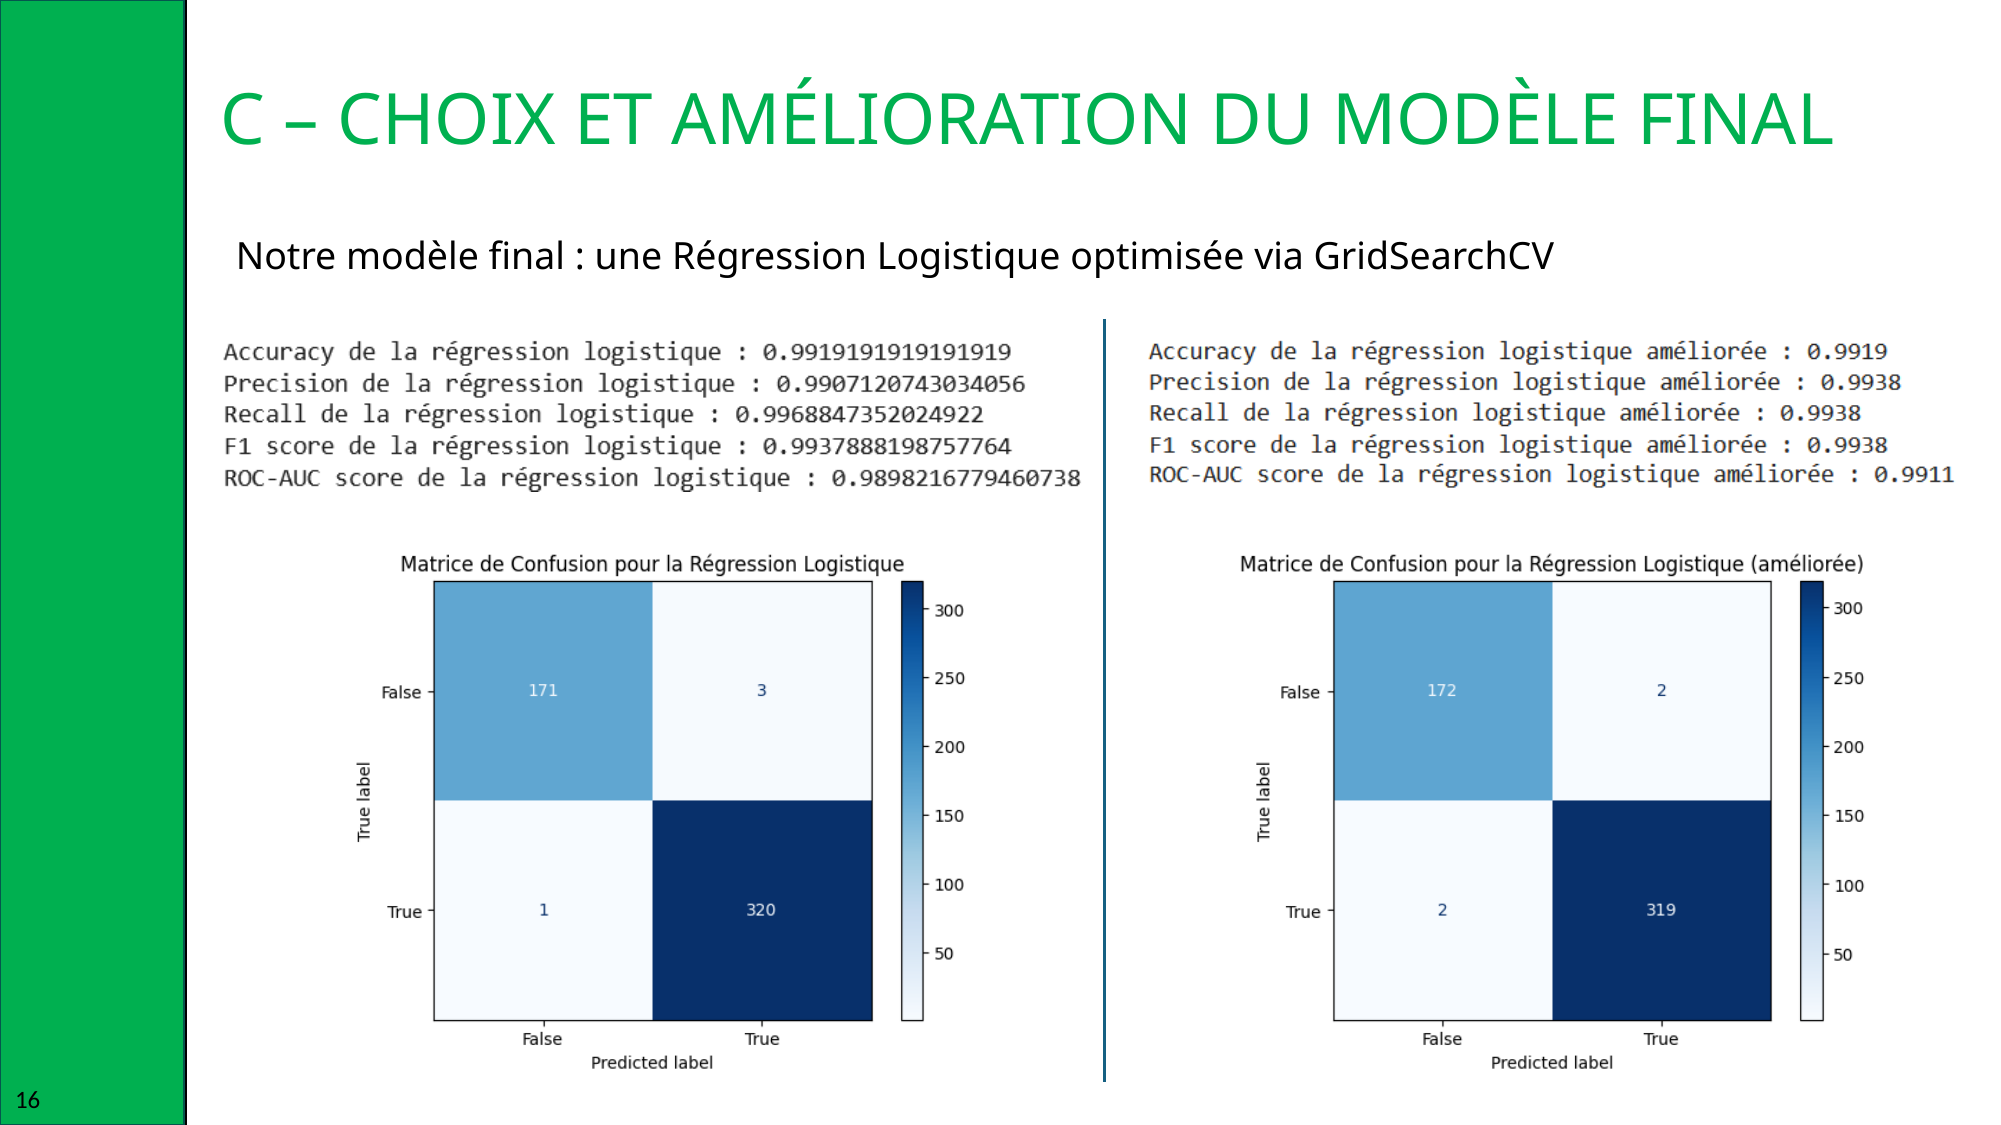

# C – Choix et amélioration du modèle final
Notre modèle final : une Régression Logistique optimisée via GridSearchCV